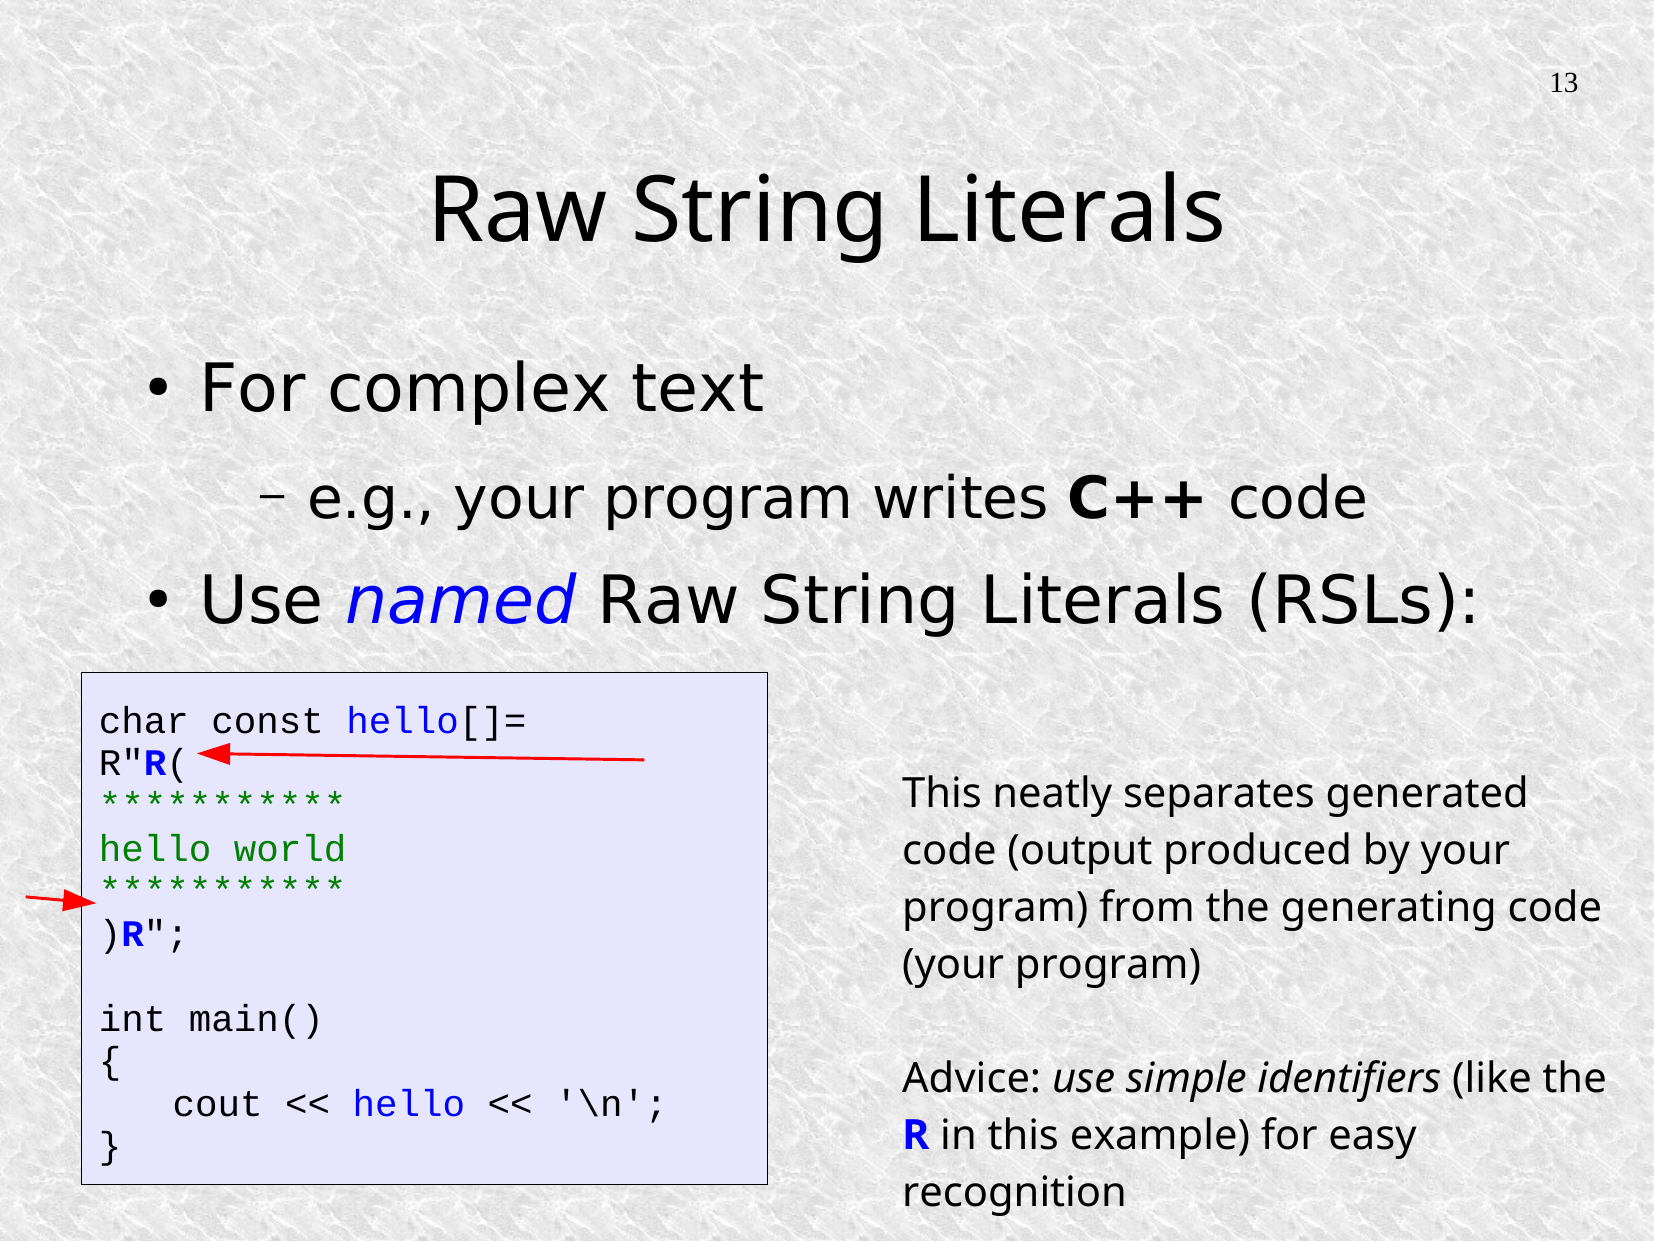

13
# Raw String Literals
For complex text
e.g., your program writes C++ code
Use named Raw String Literals (RSLs):
char const hello[]=
R"R(
***********
hello world
***********
)R";
int main()
{
	cout << hello << '\n';
}
This neatly separates generated
code (output produced by your
program) from the generating code
(your program)
Advice: use simple identifiers (like the R in this example) for easy recognition